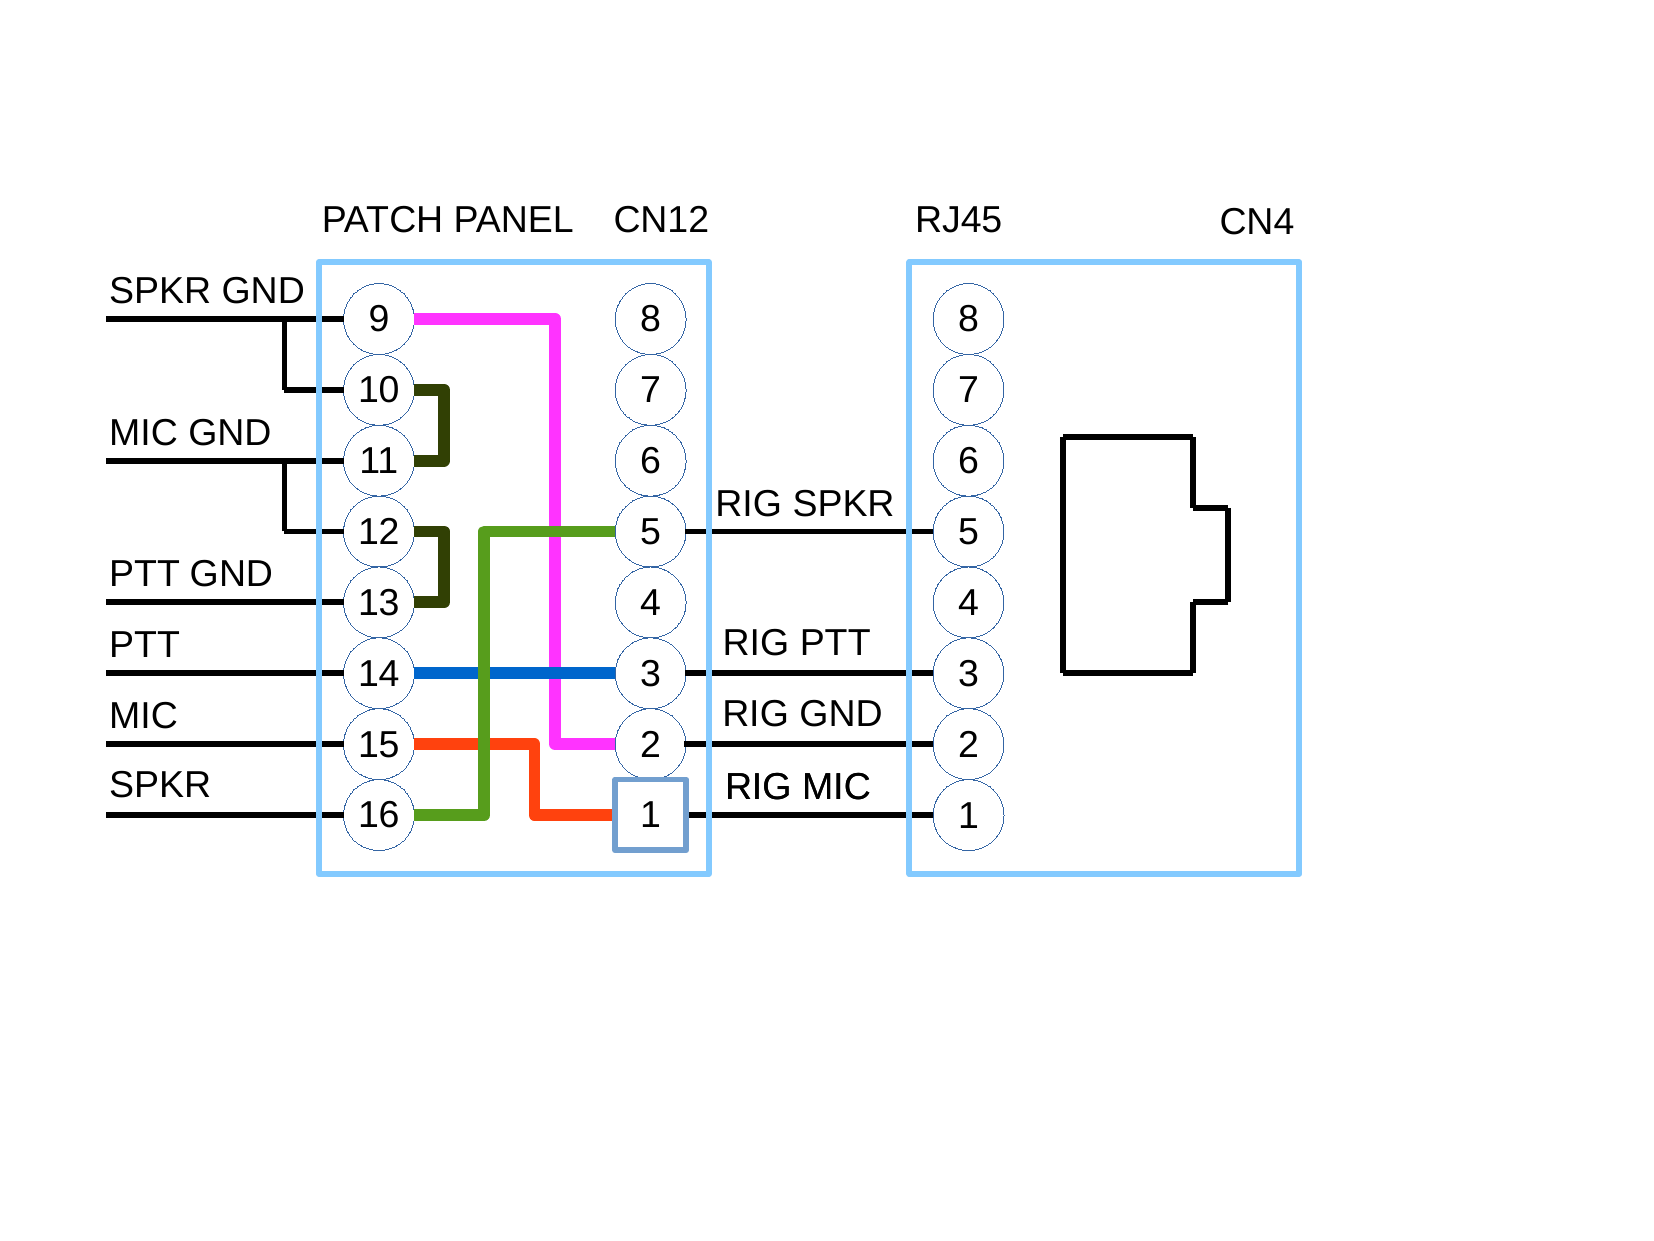

PATCH PANEL
CN12
RJ45
CN4
SPKR GND
9
8
8
10
7
7
MIC GND
11
6
6
RIG SPKR
12
5
5
PTT GND
13
4
4
RIG PTT
PTT
14
3
3
RIG GND
MIC
15
2
2
SPKR
RIG MIC
RIG MIC
16
1
1
1